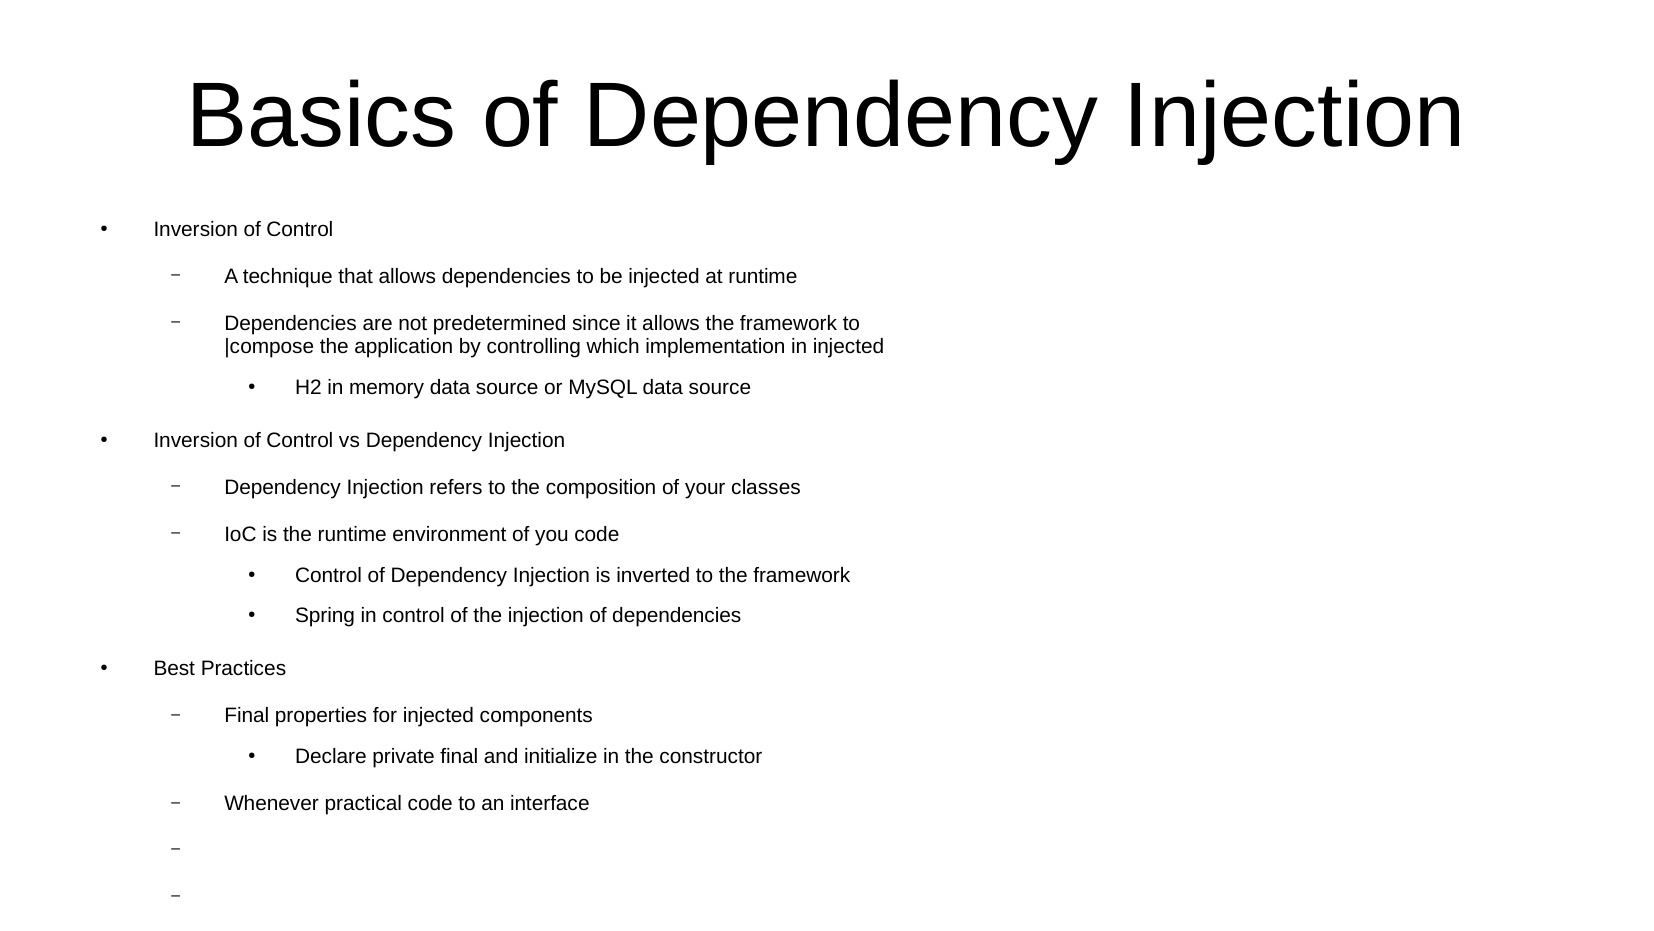

# Basics of Dependency Injection
Inversion of Control
A technique that allows dependencies to be injected at runtime
Dependencies are not predetermined since it allows the framework to
|compose the application by controlling which implementation in injected
H2 in memory data source or MySQL data source
Inversion of Control vs Dependency Injection
Dependency Injection refers to the composition of your classes
IoC is the runtime environment of you code
Control of Dependency Injection is inverted to the framework
Spring in control of the injection of dependencies
Best Practices
Final properties for injected components
Declare private final and initialize in the constructor
Whenever practical code to an interface